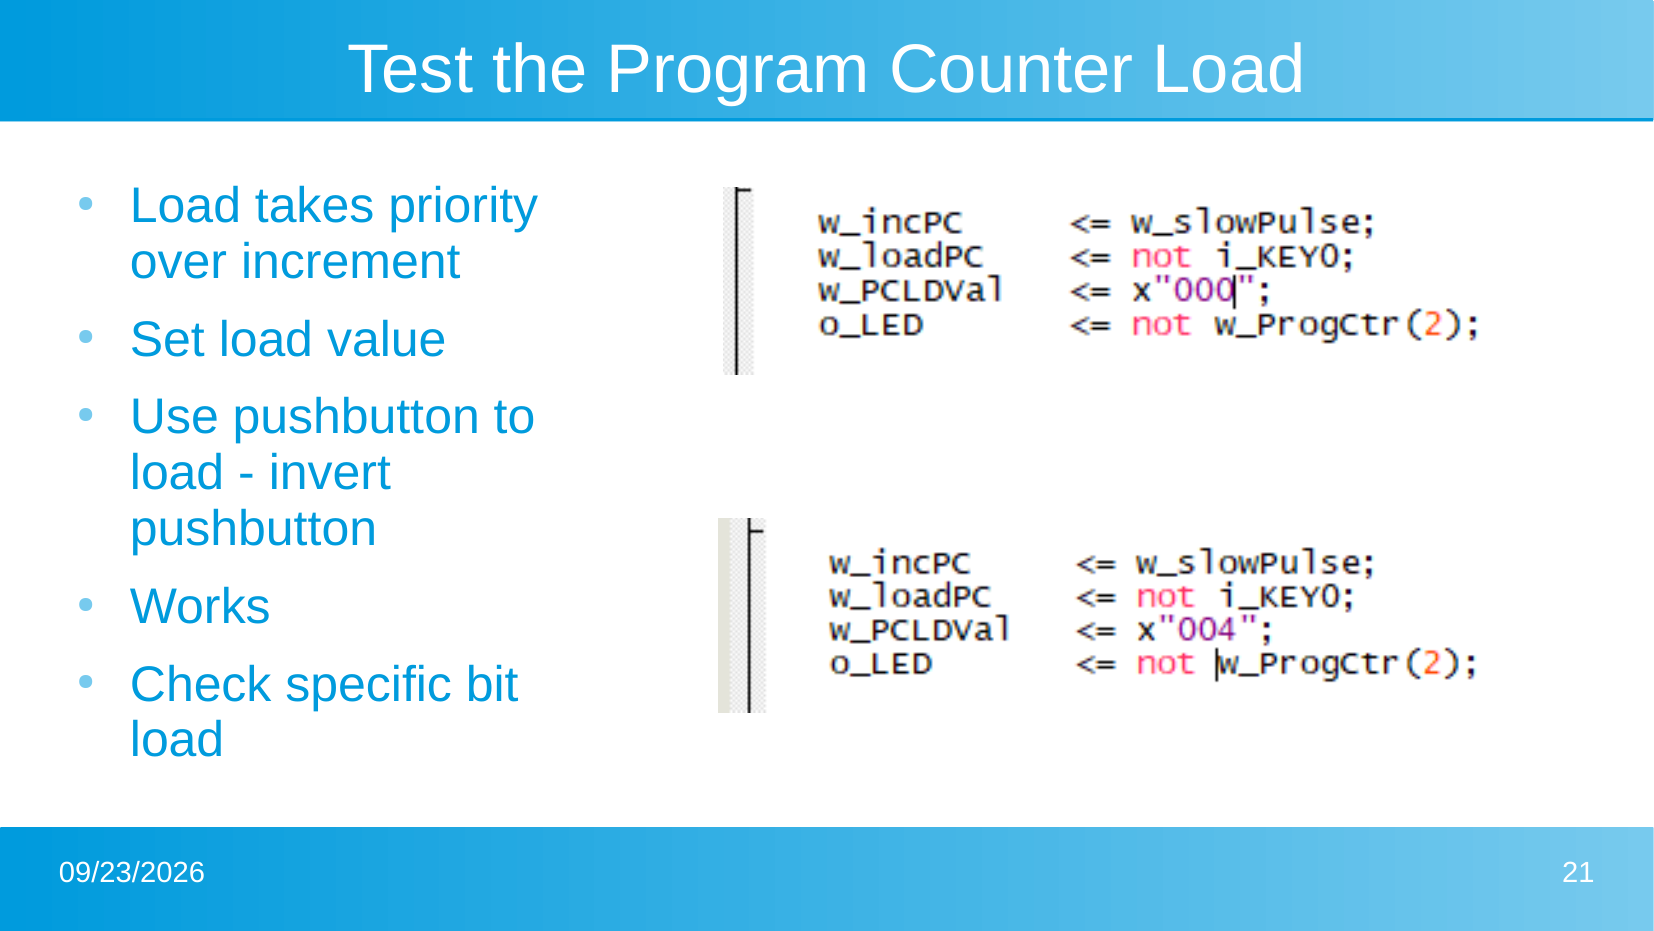

# Test the Program Counter Load
Load takes priority over increment
Set load value
Use pushbutton to load - invert pushbutton
Works
Check specific bit load
21